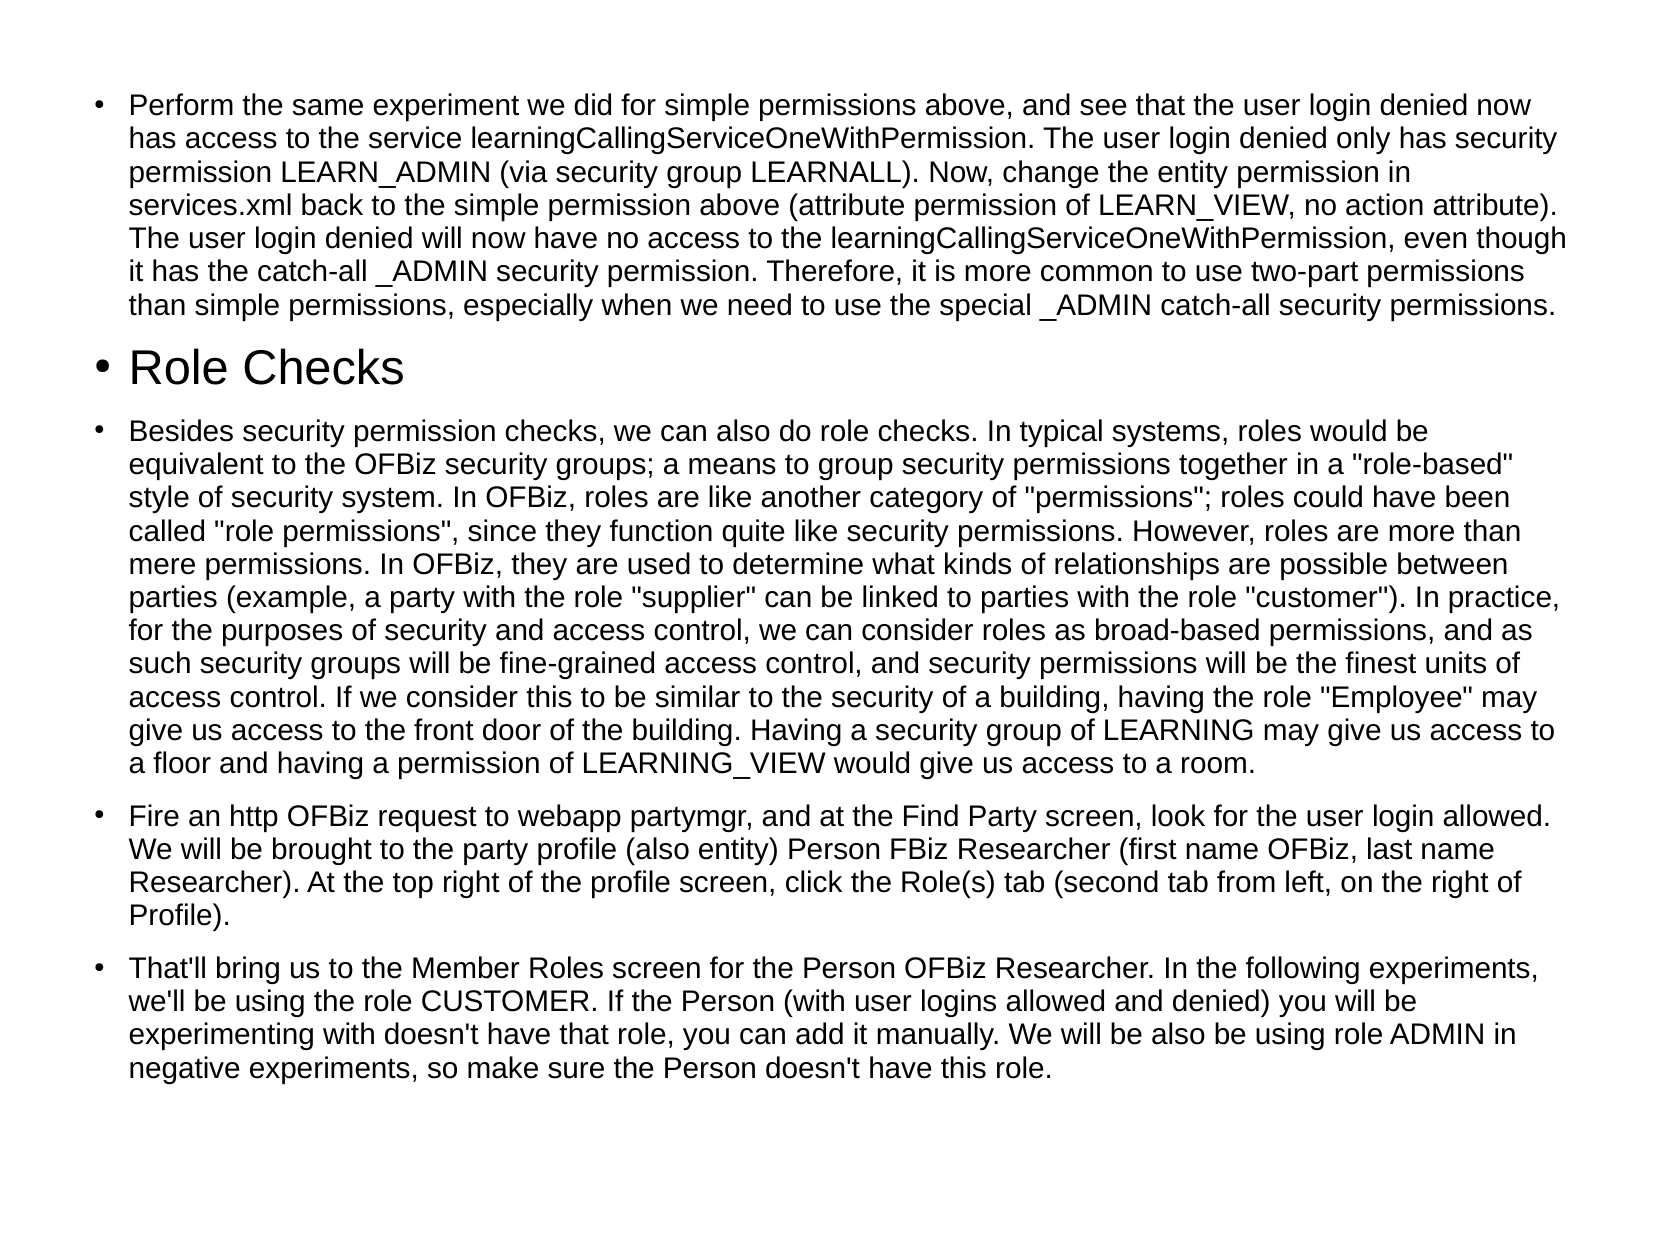

# Perform the same experiment we did for simple permissions above, and see that the user login denied now has access to the service learningCallingServiceOneWithPermission. The user login denied only has security permission LEARN_ADMIN (via security group LEARNALL). Now, change the entity permission in services.xml back to the simple permission above (attribute permission of LEARN_VIEW, no action attribute). The user login denied will now have no access to the learningCallingServiceOneWithPermission, even though it has the catch-all _ADMIN security permission. Therefore, it is more common to use two-part permissions than simple permissions, especially when we need to use the special _ADMIN catch-all security permissions.
Role Checks
Besides security permission checks, we can also do role checks. In typical systems, roles would be equivalent to the OFBiz security groups; a means to group security permissions together in a "role-based" style of security system. In OFBiz, roles are like another category of "permissions"; roles could have been called "role permissions", since they function quite like security permissions. However, roles are more than mere permissions. In OFBiz, they are used to determine what kinds of relationships are possible between parties (example, a party with the role "supplier" can be linked to parties with the role "customer"). In practice, for the purposes of security and access control, we can consider roles as broad-based permissions, and as such security groups will be fine-grained access control, and security permissions will be the finest units of access control. If we consider this to be similar to the security of a building, having the role "Employee" may give us access to the front door of the building. Having a security group of LEARNING may give us access to a floor and having a permission of LEARNING_VIEW would give us access to a room.
Fire an http OFBiz request to webapp partymgr, and at the Find Party screen, look for the user login allowed. We will be brought to the party profile (also entity) Person FBiz Researcher (first name OFBiz, last name Researcher). At the top right of the profile screen, click the Role(s) tab (second tab from left, on the right of Profile).
That'll bring us to the Member Roles screen for the Person OFBiz Researcher. In the following experiments, we'll be using the role CUSTOMER. If the Person (with user logins allowed and denied) you will be experimenting with doesn't have that role, you can add it manually. We will be also be using role ADMIN in negative experiments, so make sure the Person doesn't have this role.